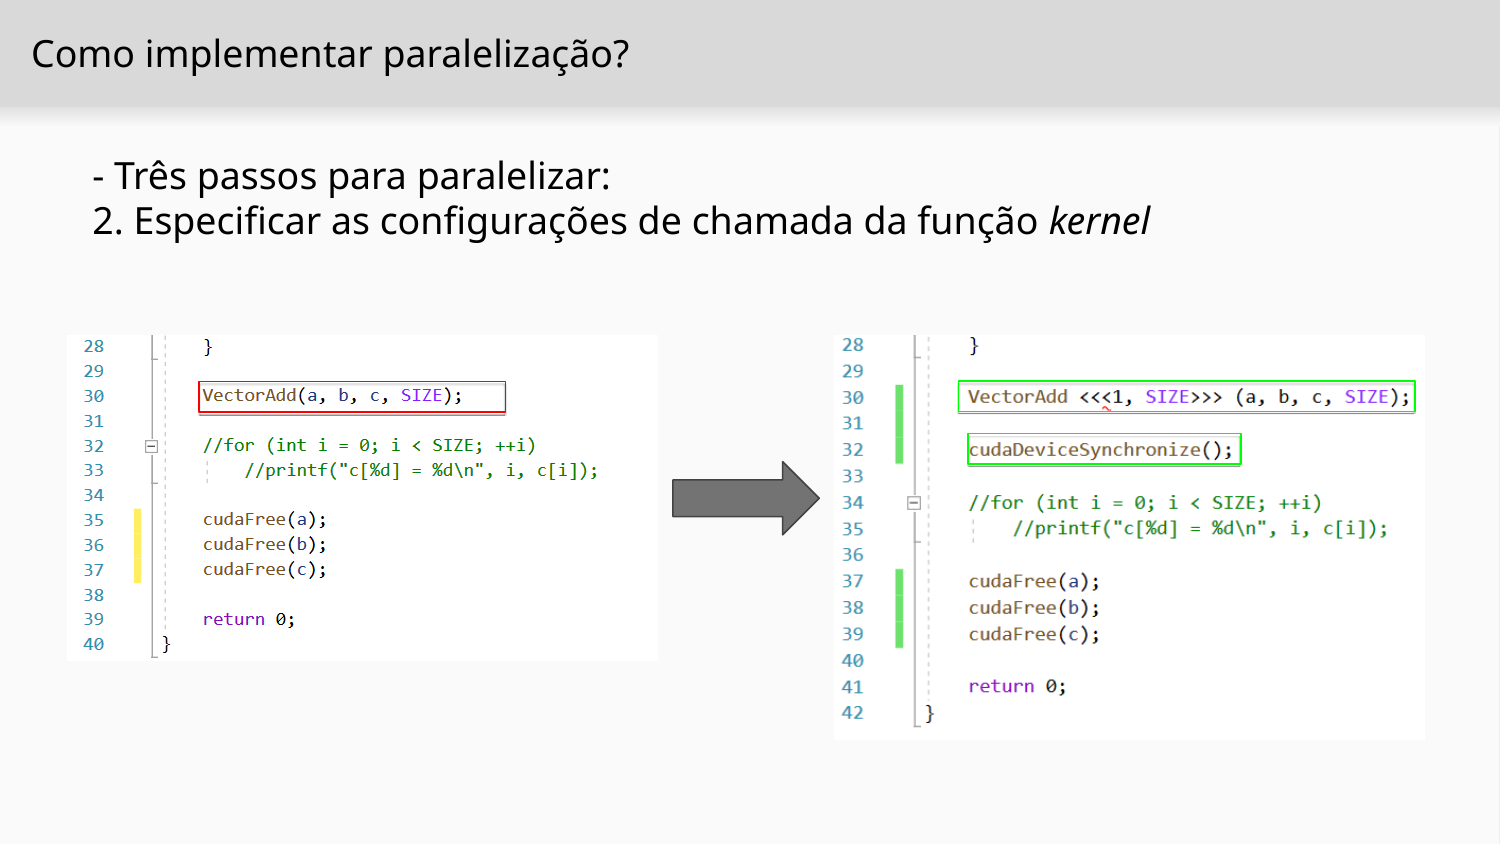

# Como implementar paralelização?
- Três passos para paralelizar:
2. Especificar as configurações de chamada da função kernel